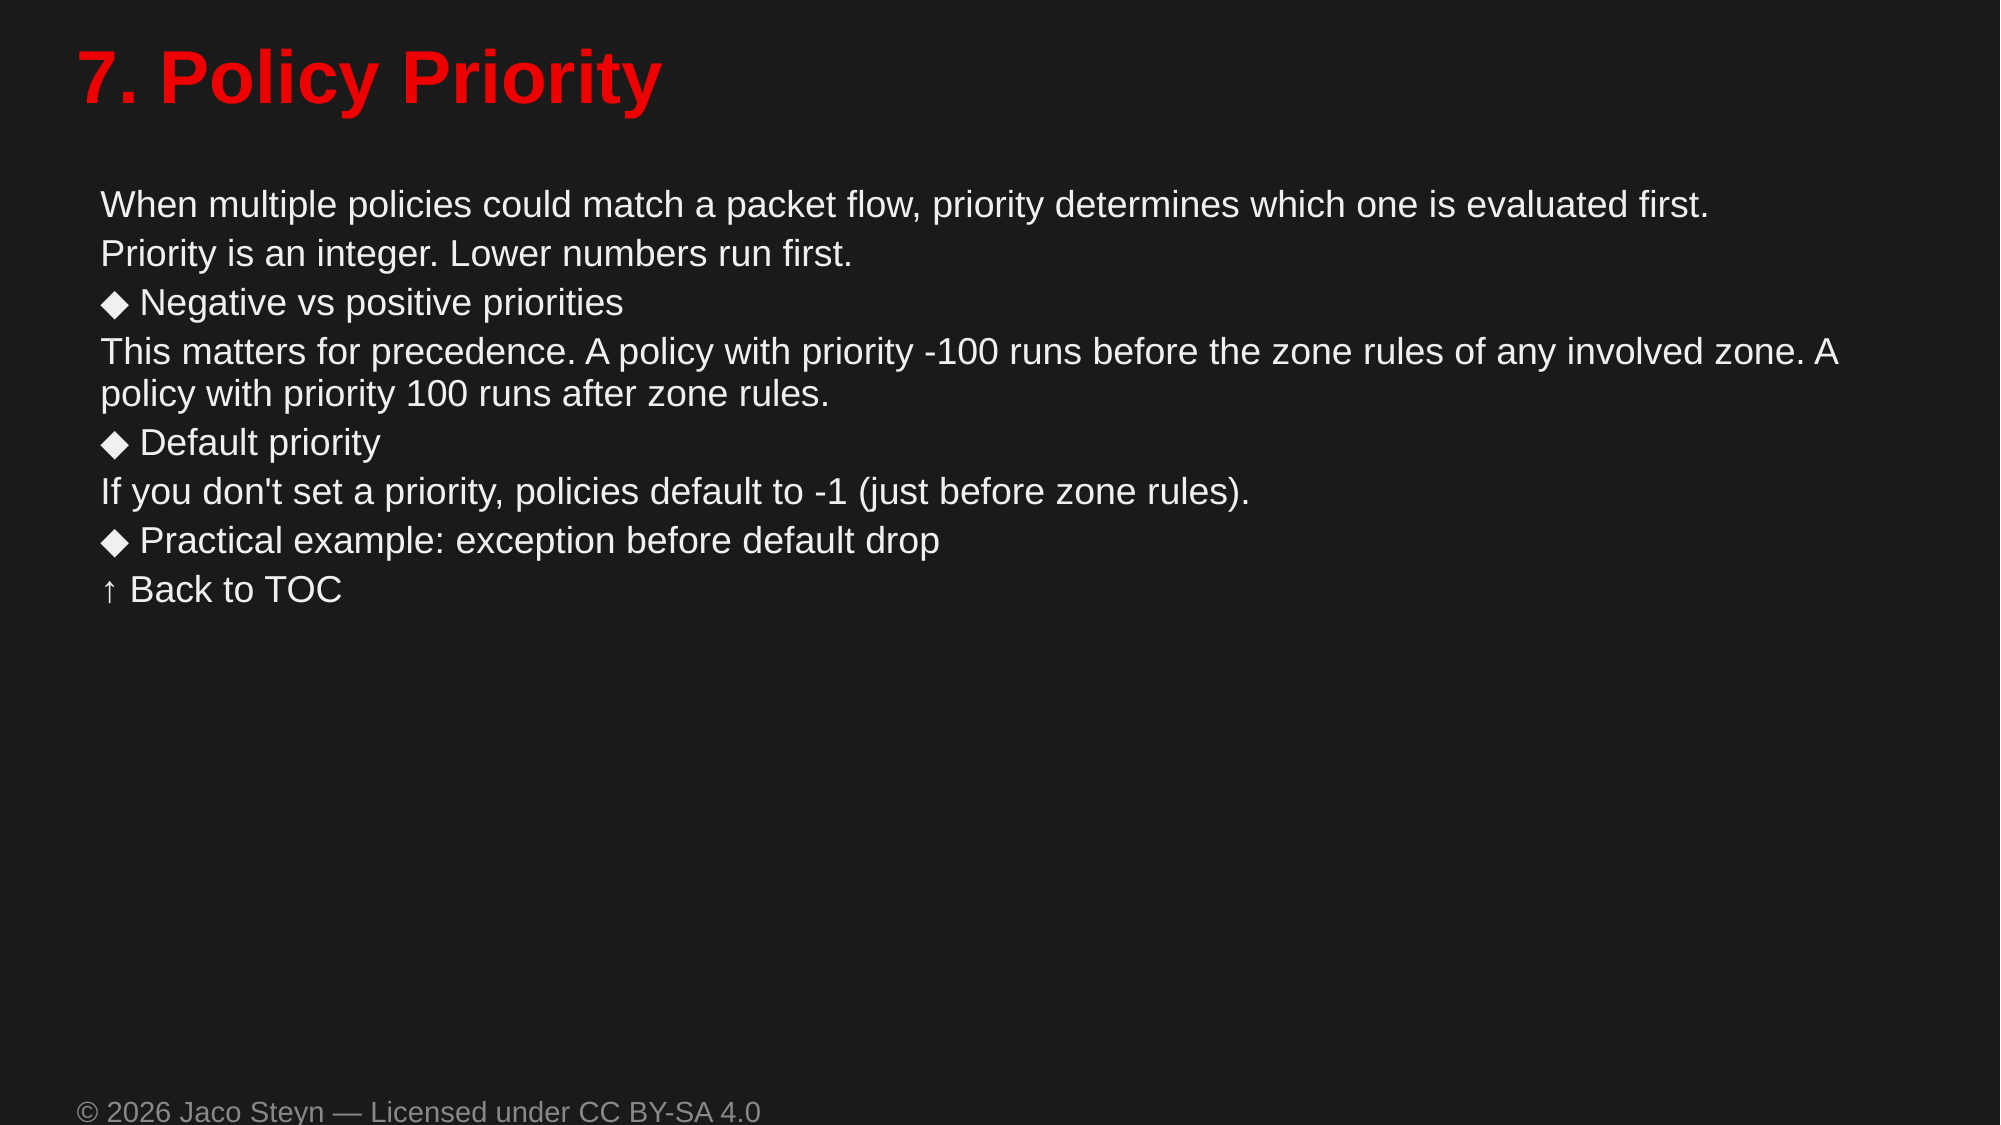

7. Policy Priority
When multiple policies could match a packet flow, priority determines which one is evaluated first.
Priority is an integer. Lower numbers run first.
◆ Negative vs positive priorities
This matters for precedence. A policy with priority -100 runs before the zone rules of any involved zone. A policy with priority 100 runs after zone rules.
◆ Default priority
If you don't set a priority, policies default to -1 (just before zone rules).
◆ Practical example: exception before default drop
↑ Back to TOC
© 2026 Jaco Steyn — Licensed under CC BY-SA 4.0